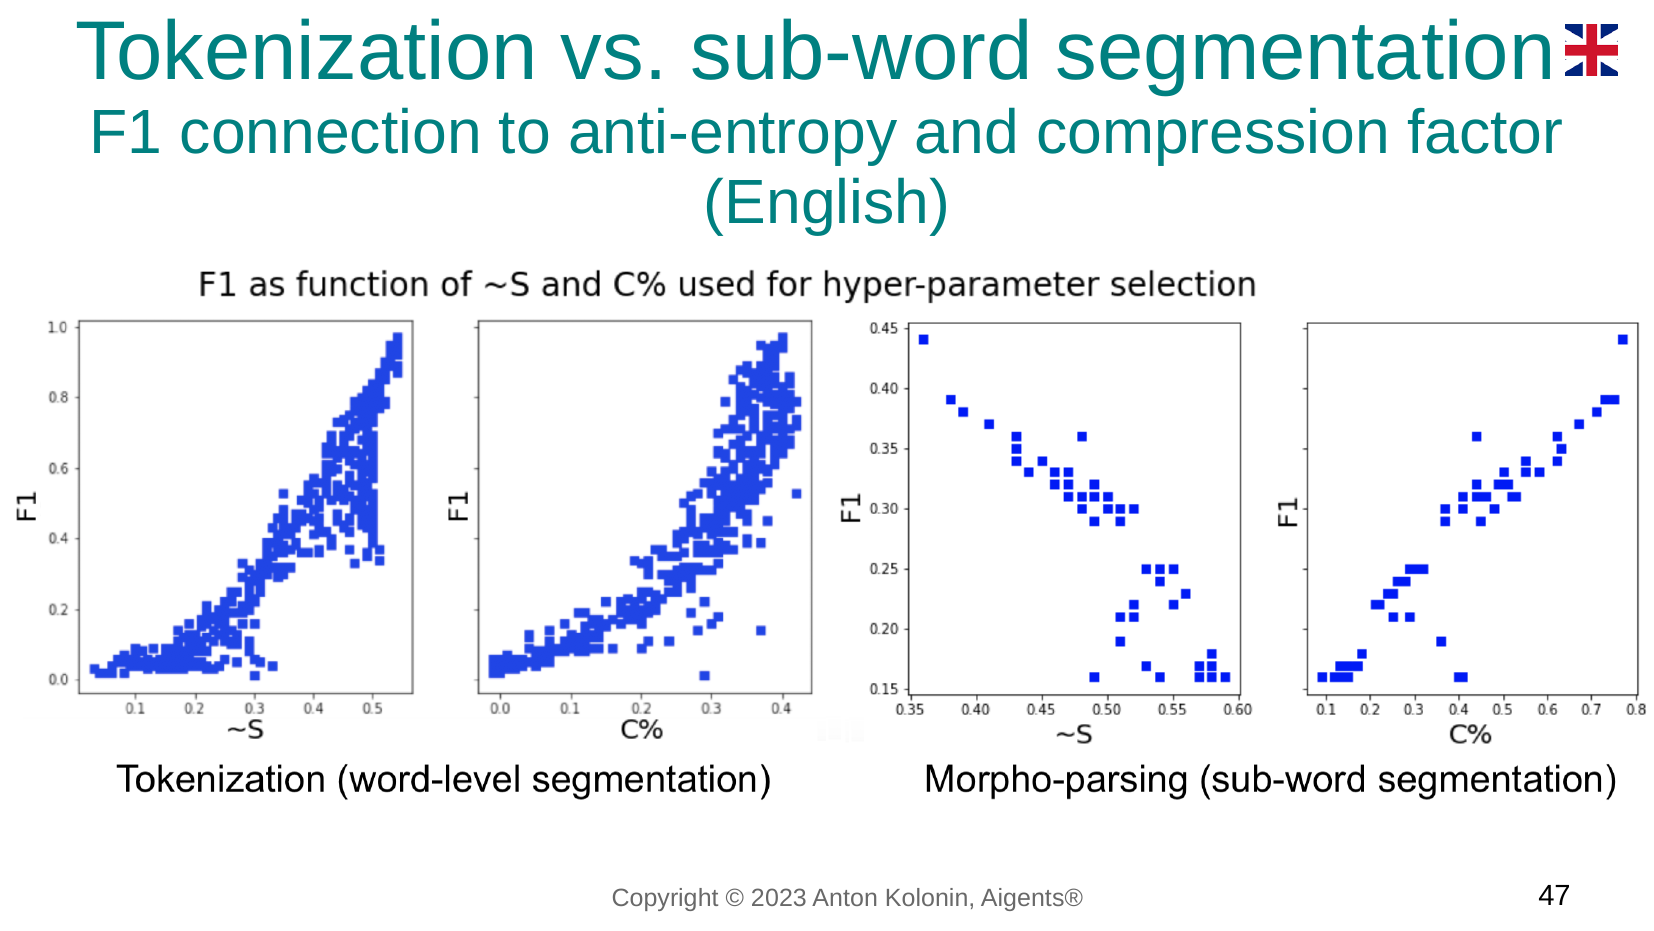

Tokenization vs. sub-word segmentation
F1 connection to anti-entropy and compression factor
(English)
Copyright © 2023 Anton Kolonin, Aigents®
47